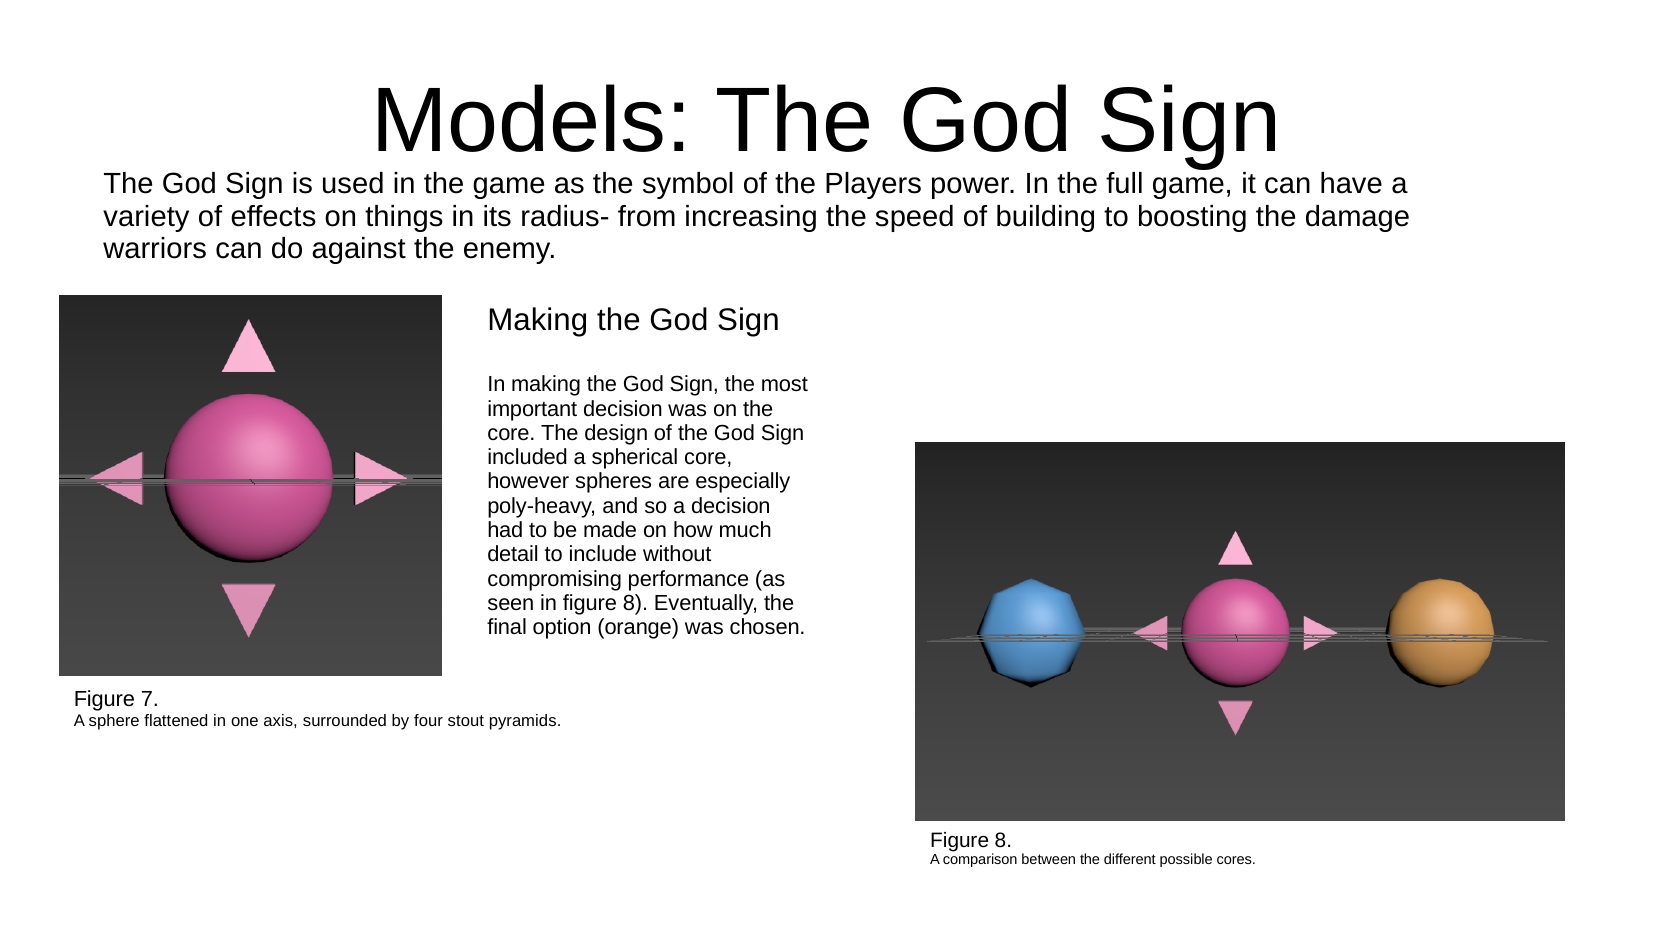

# Models: The God Sign
The God Sign is used in the game as the symbol of the Players power. In the full game, it can have a variety of effects on things in its radius- from increasing the speed of building to boosting the damage warriors can do against the enemy.
Making the God Sign
In making the God Sign, the most important decision was on the core. The design of the God Sign included a spherical core, however spheres are especially poly-heavy, and so a decision had to be made on how much detail to include without compromising performance (as seen in figure 8). Eventually, the final option (orange) was chosen.
Figure 7.
A sphere flattened in one axis, surrounded by four stout pyramids.
Figure 8.
A comparison between the different possible cores.